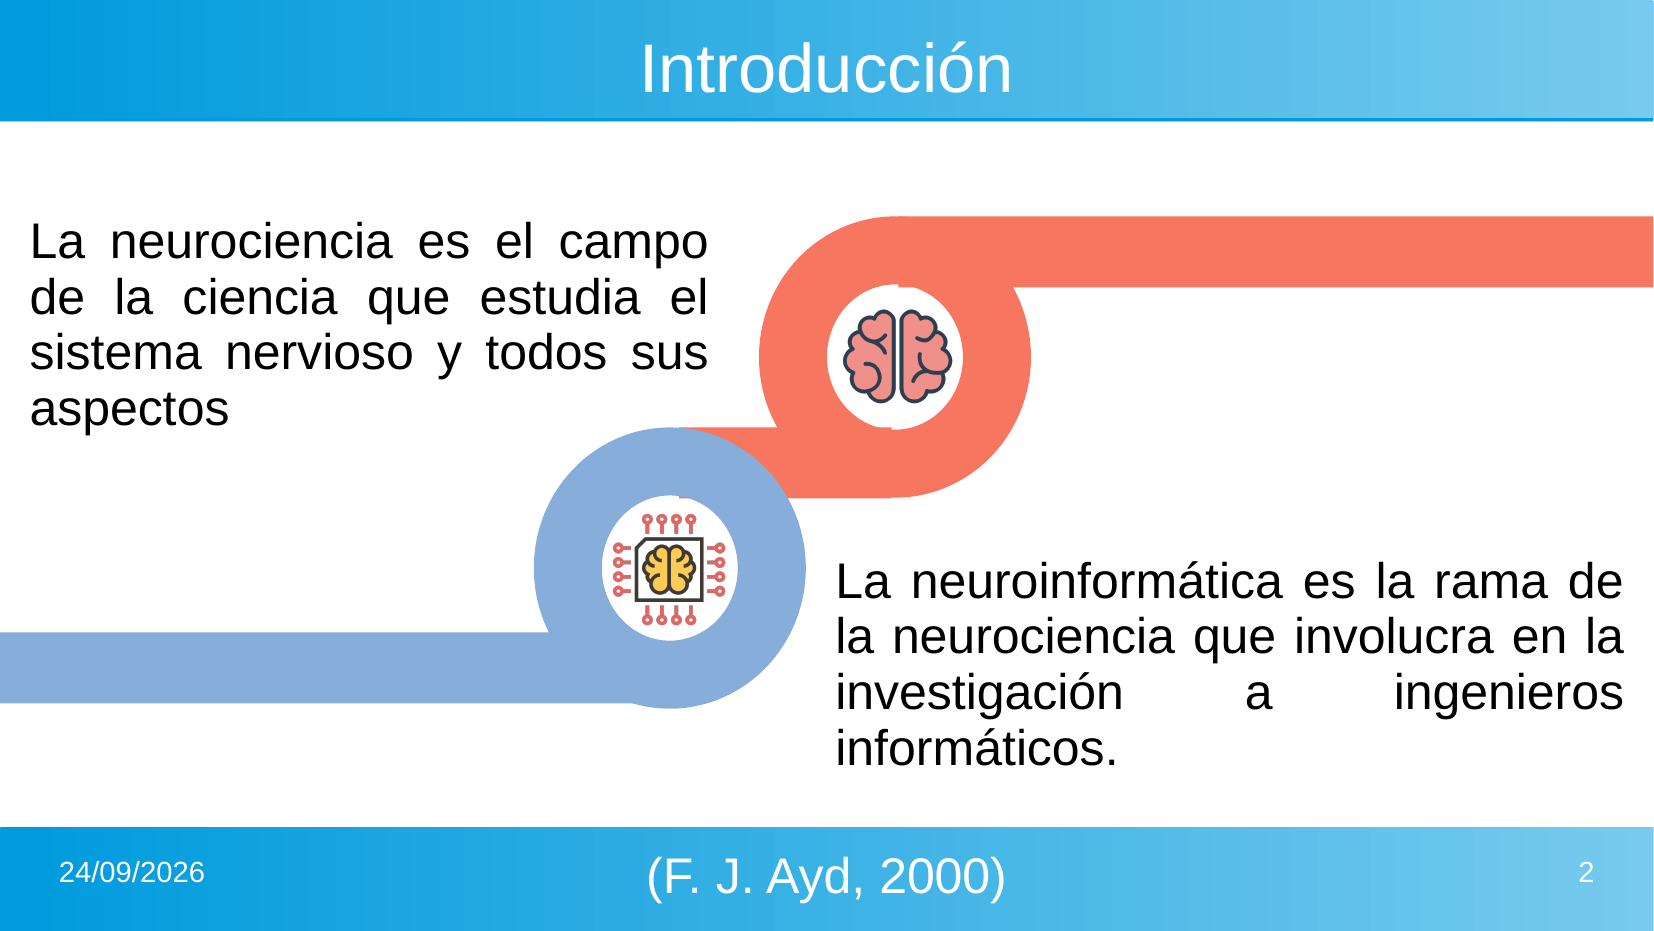

# Introducción
La neurociencia es el campo de la ciencia que estudia el sistema nervioso y todos sus aspectos
La neuroinformática es la rama de la neurociencia que involucra en la investigación a ingenieros informáticos.
(F. J. Ayd, 2000)
2